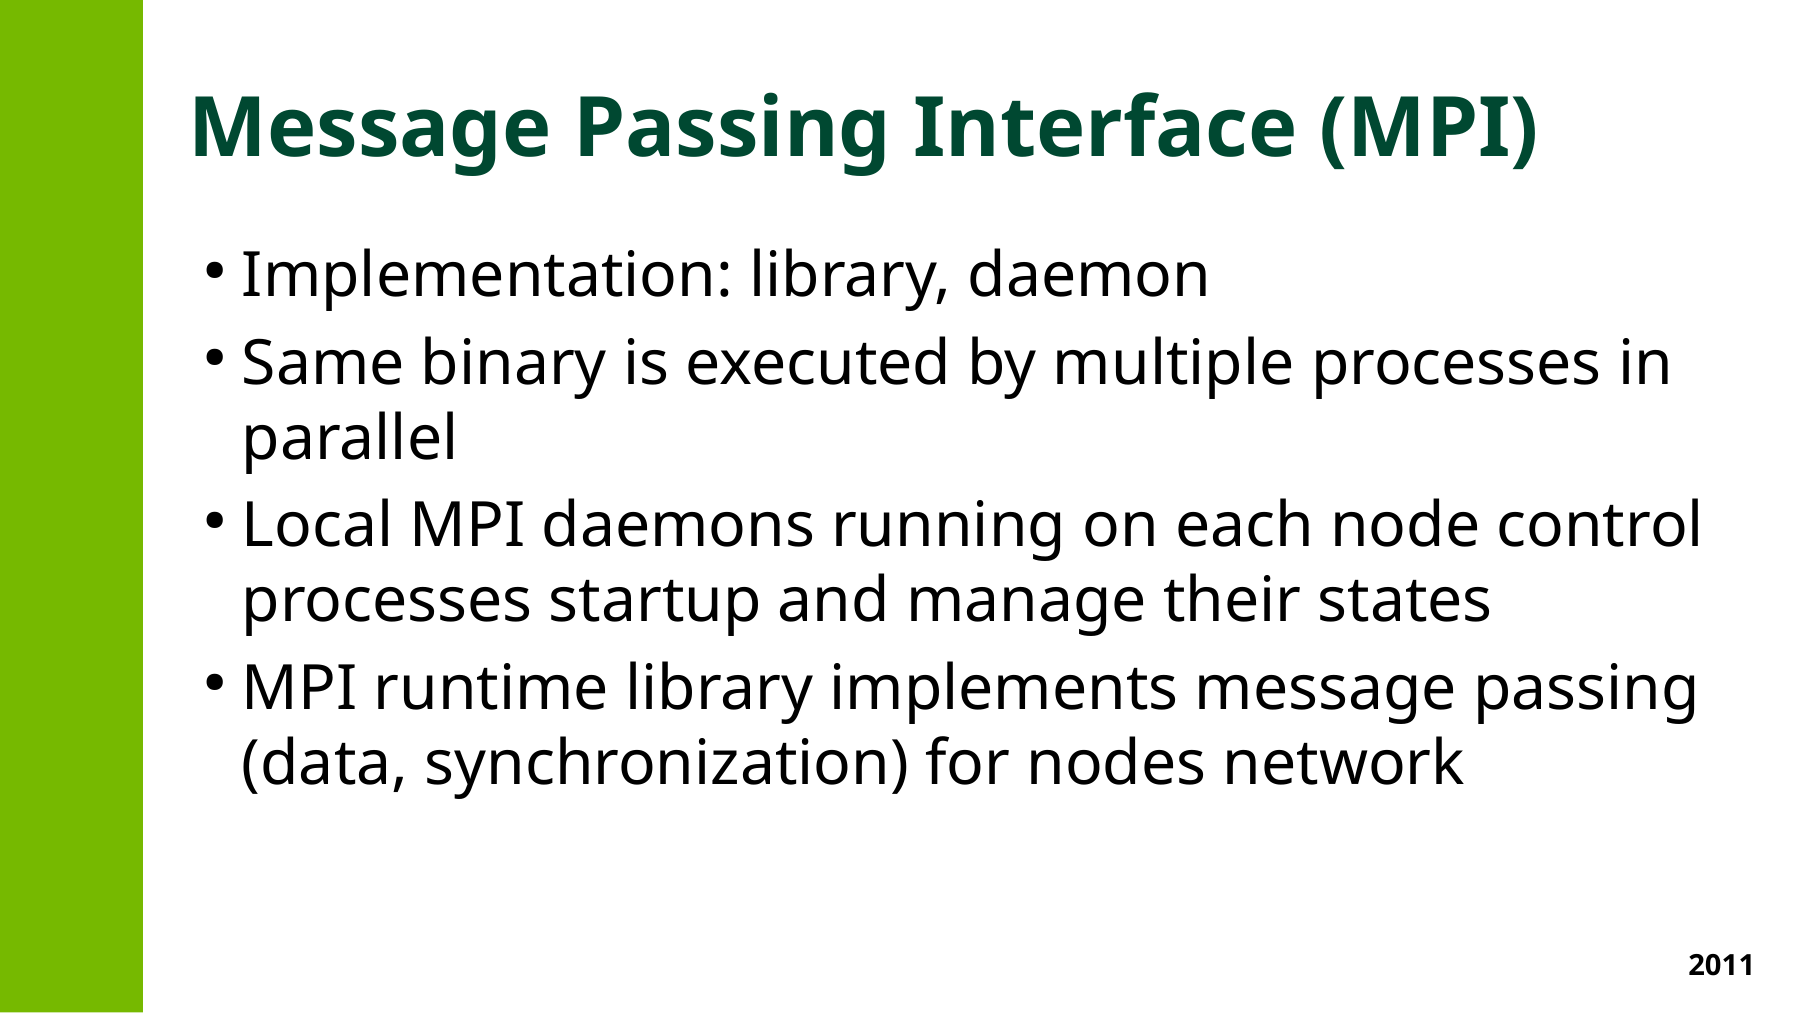

Message Passing Interface (MPI)
# Implementation: library, daemon
Same binary is executed by multiple processes in parallel
Local MPI daemons running on each node control processes startup and manage their states
MPI runtime library implements message passing (data, synchronization) for nodes network